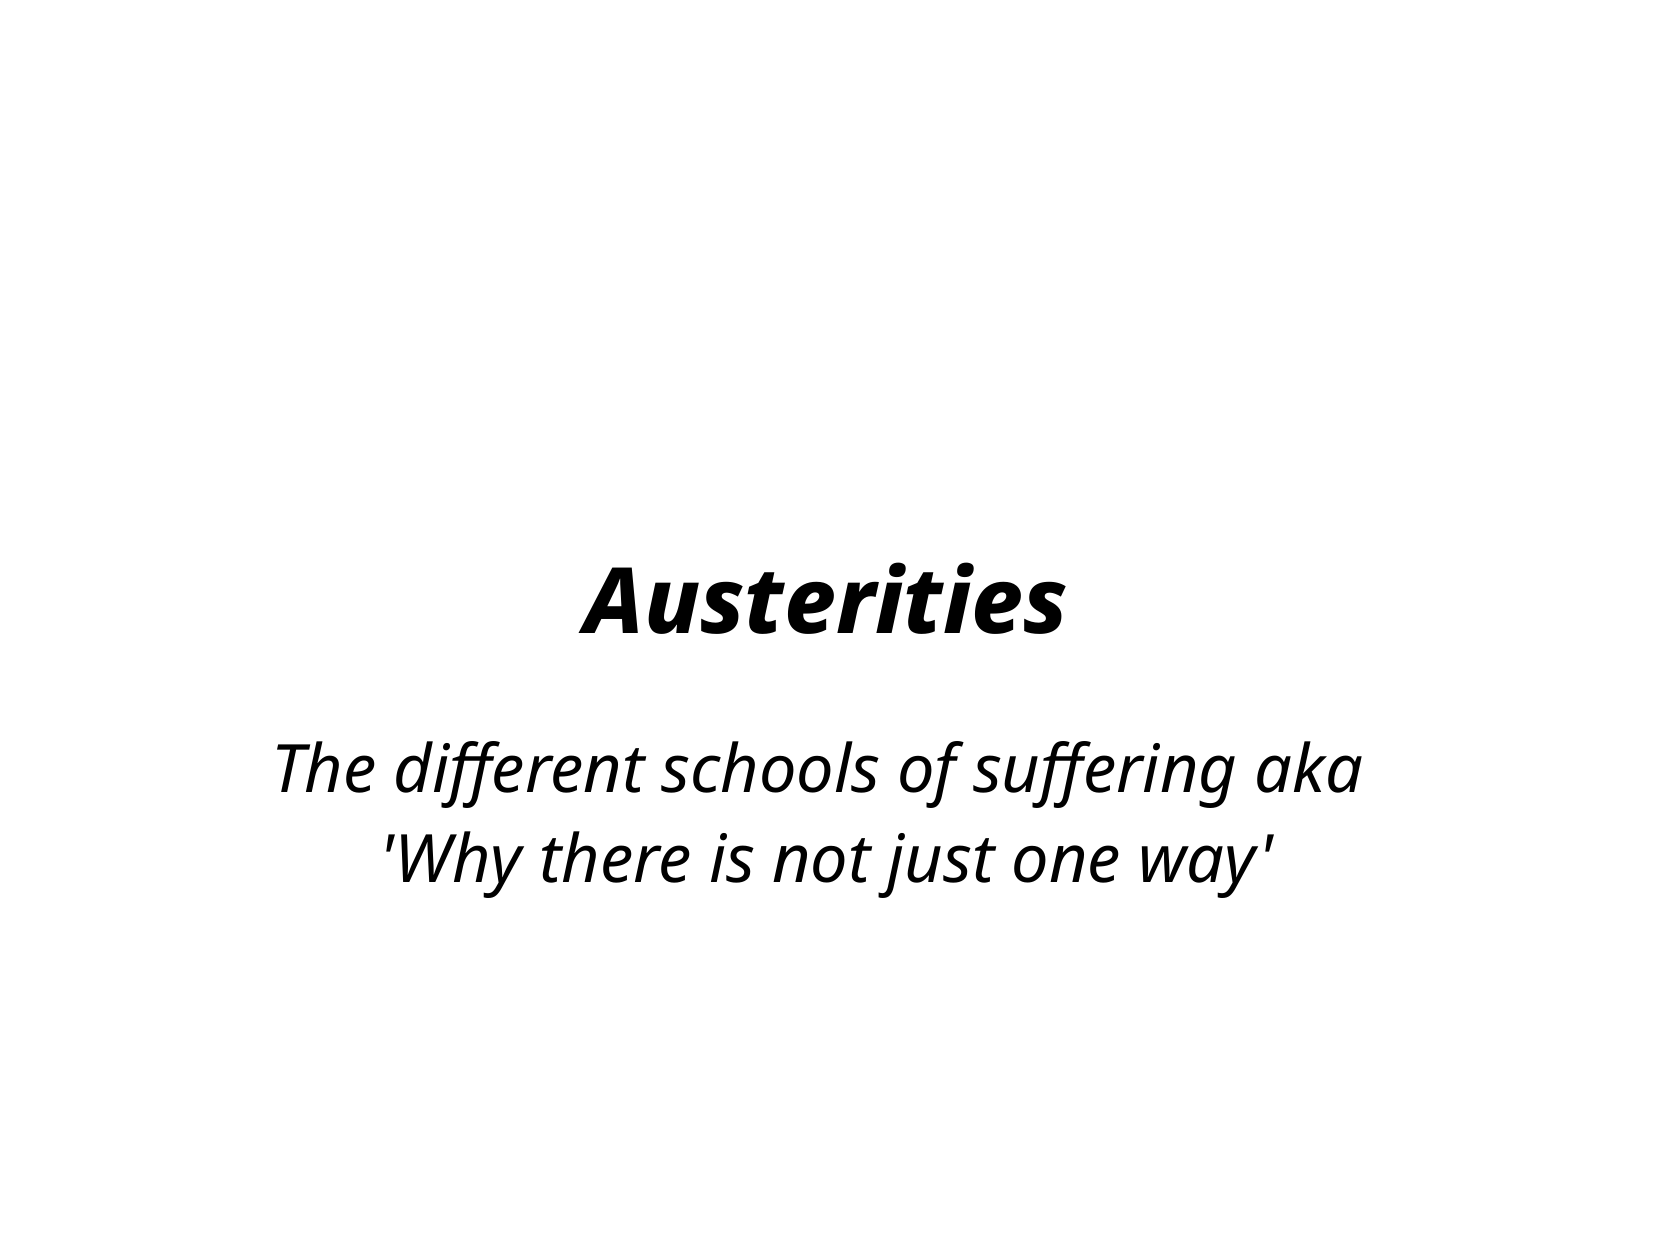

Austerities
# The different schools of suffering aka 'Why there is not just one way'